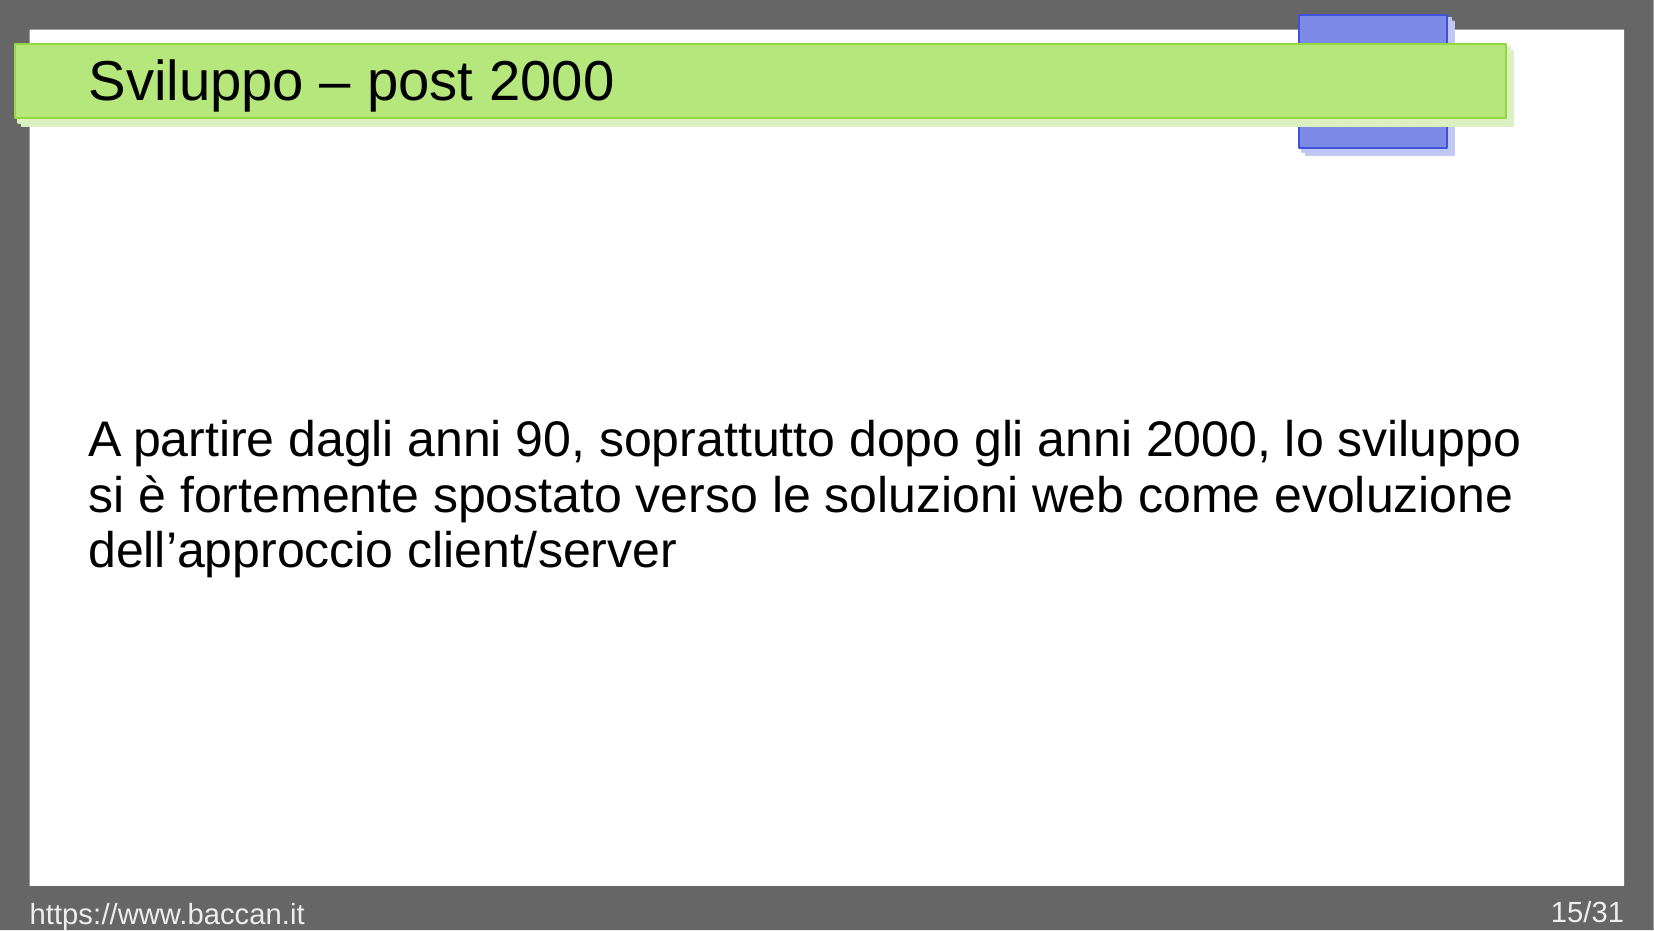

# Sviluppo – post 2000
A partire dagli anni 90, soprattutto dopo gli anni 2000, lo sviluppo si è fortemente spostato verso le soluzioni web come evoluzione dell’approccio client/server
15
https://www.baccan.it